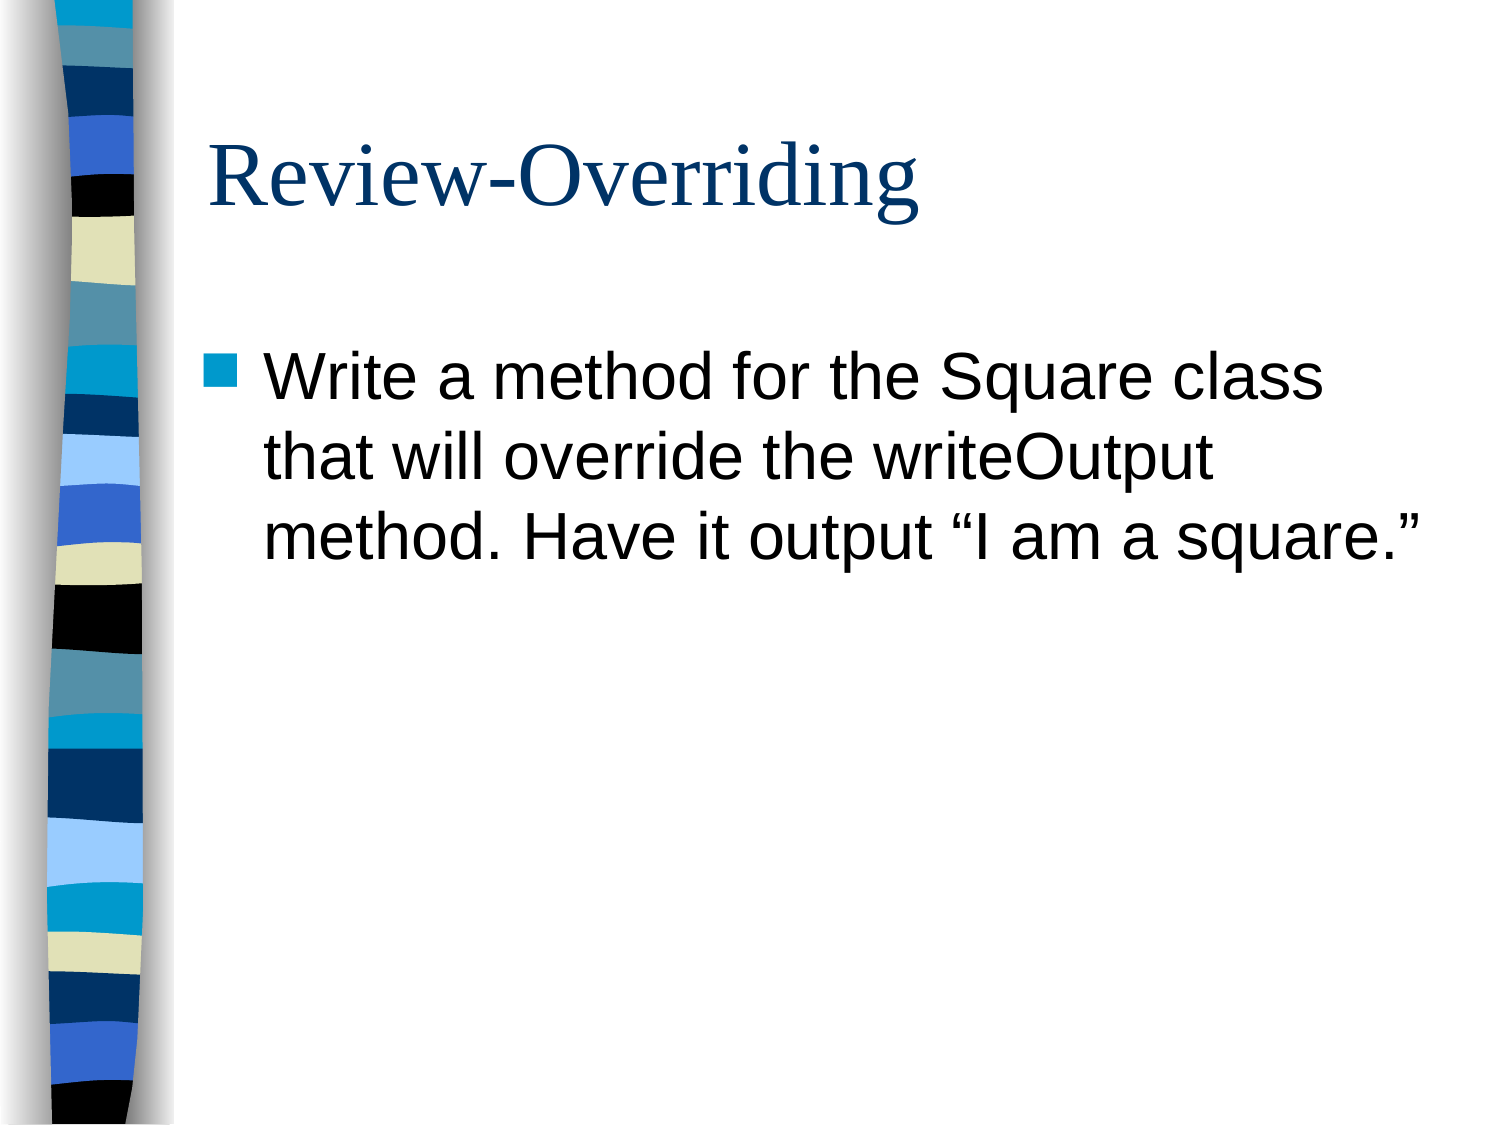

# Review-Overriding
Write a method for the Square class that will override the writeOutput method. Have it output “I am a square.”